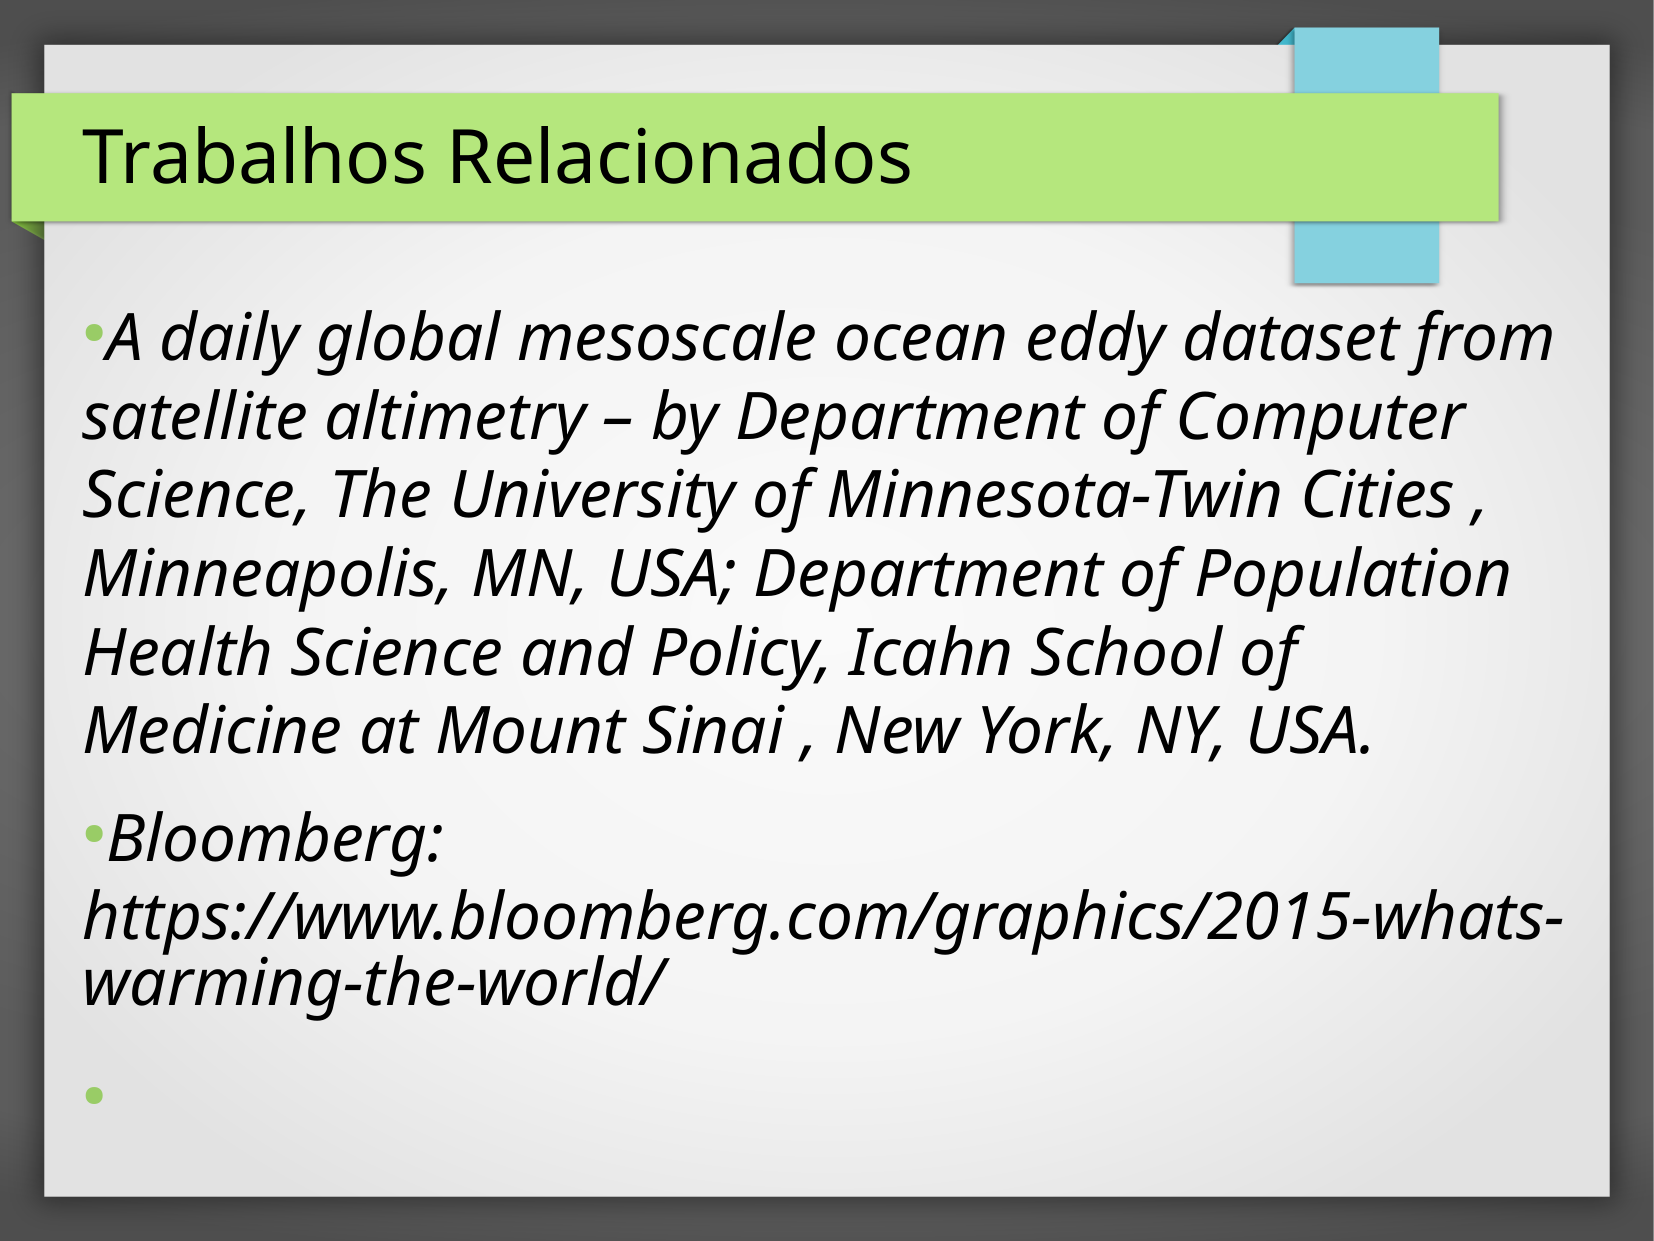

# Trabalhos Relacionados
A daily global mesoscale ocean eddy dataset from satellite altimetry – by Department of Computer Science, The University of Minnesota-Twin Cities , Minneapolis, MN, USA; Department of Population Health Science and Policy, Icahn School of Medicine at Mount Sinai , New York, NY, USA.
Bloomberg: https://www.bloomberg.com/graphics/2015-whats-warming-the-world/